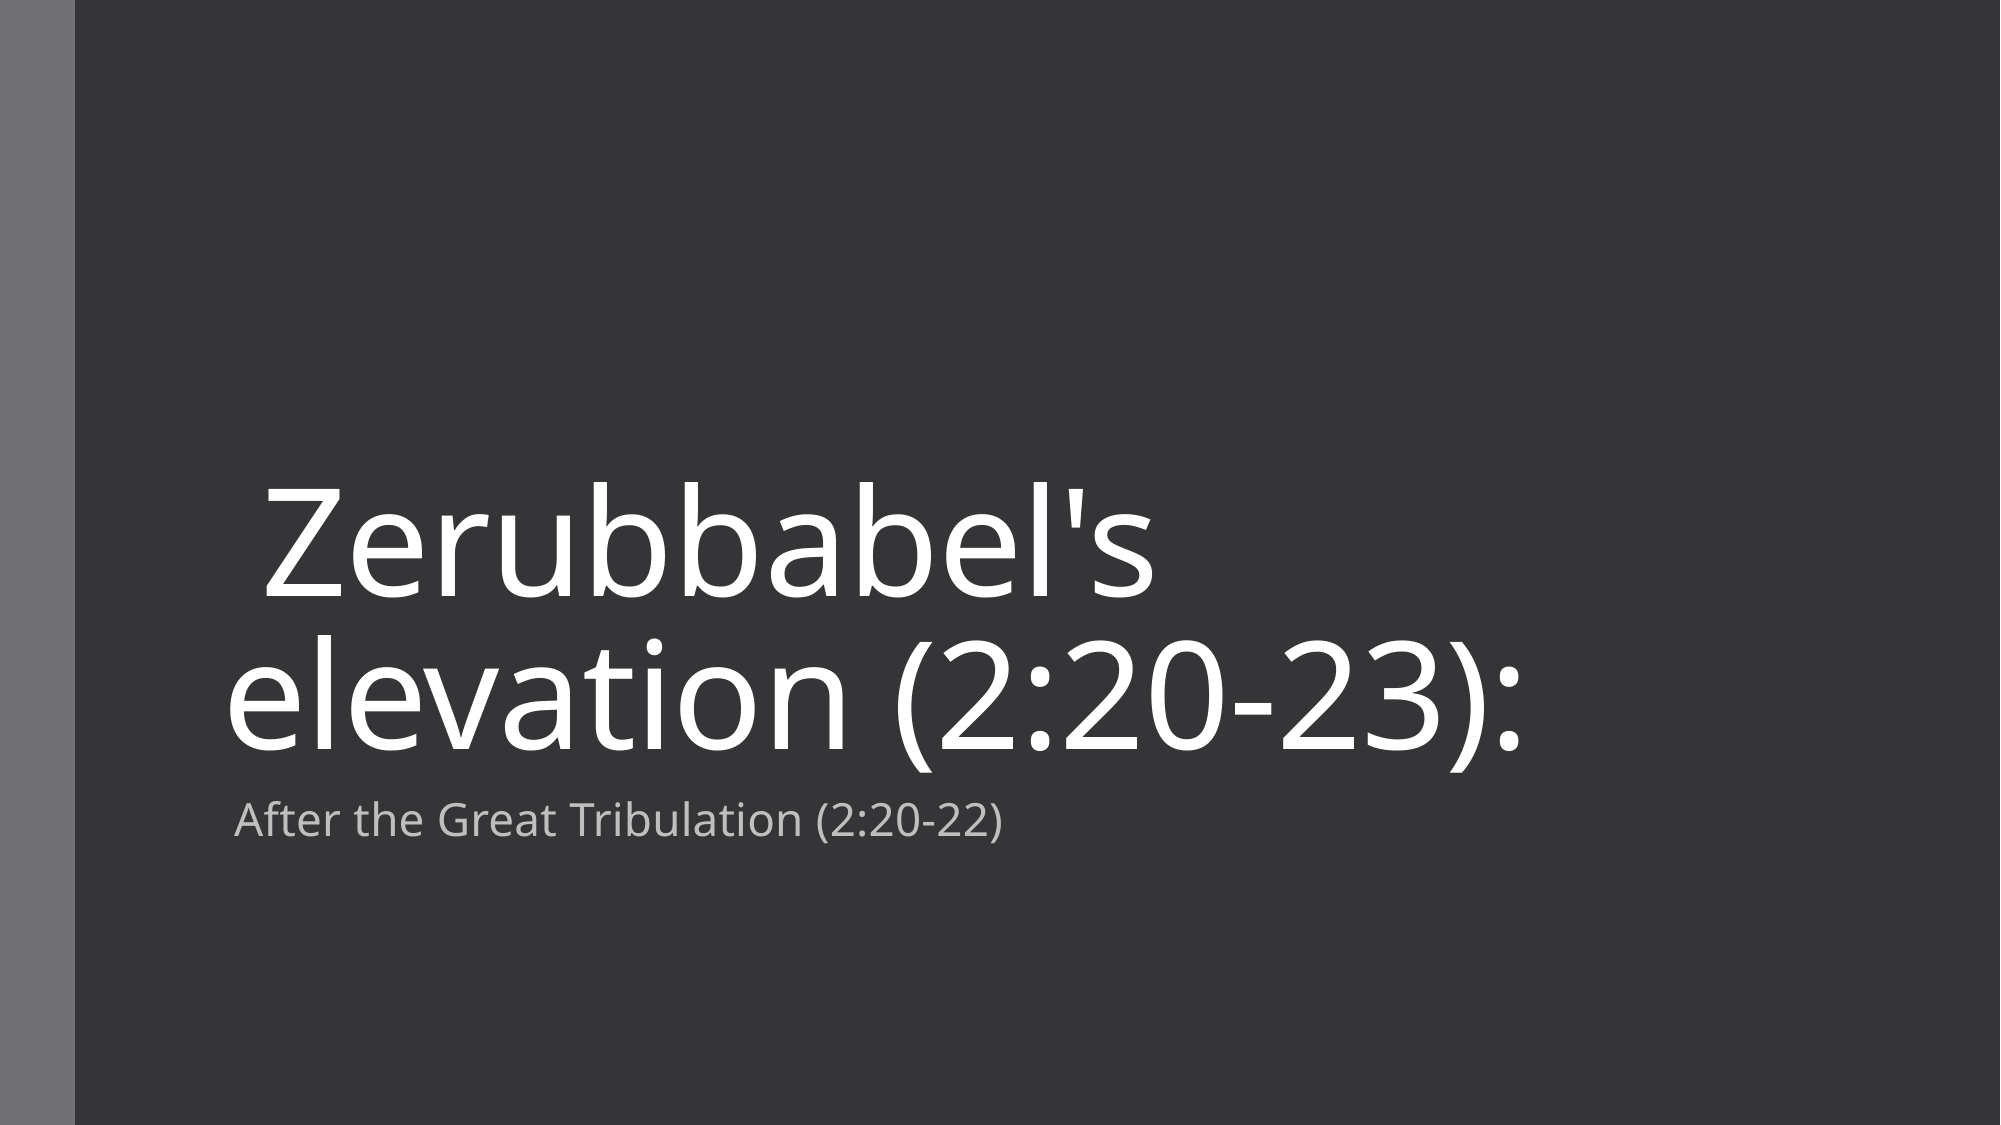

# Zerubbabel's elevation (2:20-23):
 After the Great Tribulation (2:20-22)